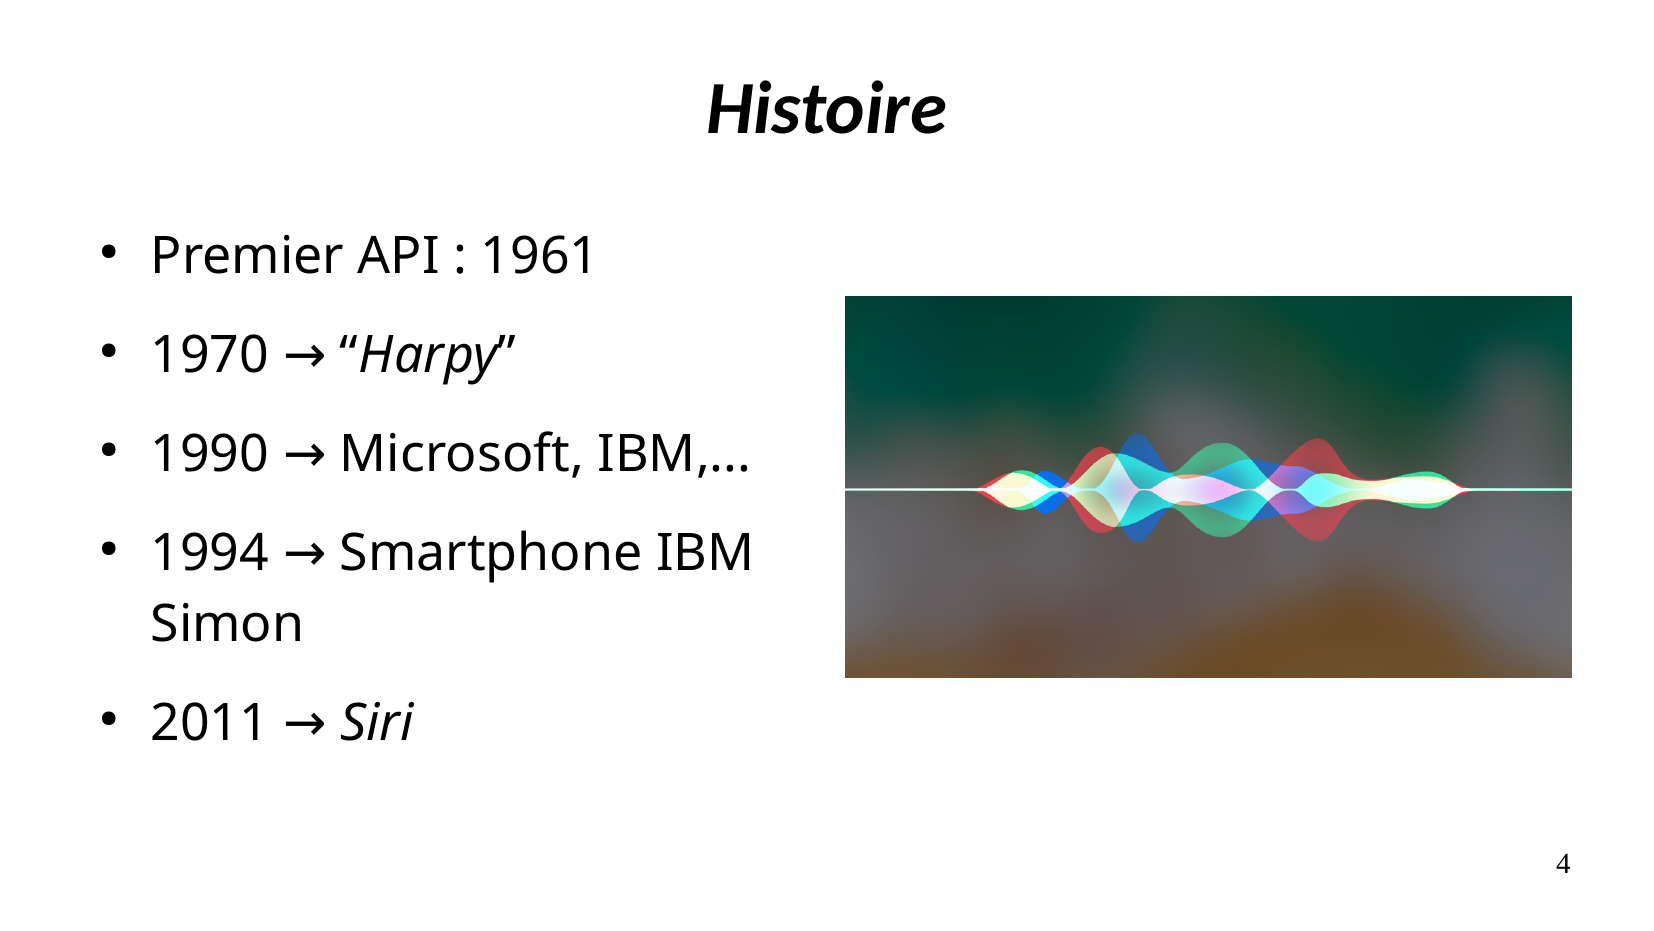

# Histoire
Premier API : 1961
1970 → “Harpy”
1990 → Microsoft, IBM,...
1994 → Smartphone IBM Simon
2011 → Siri
4